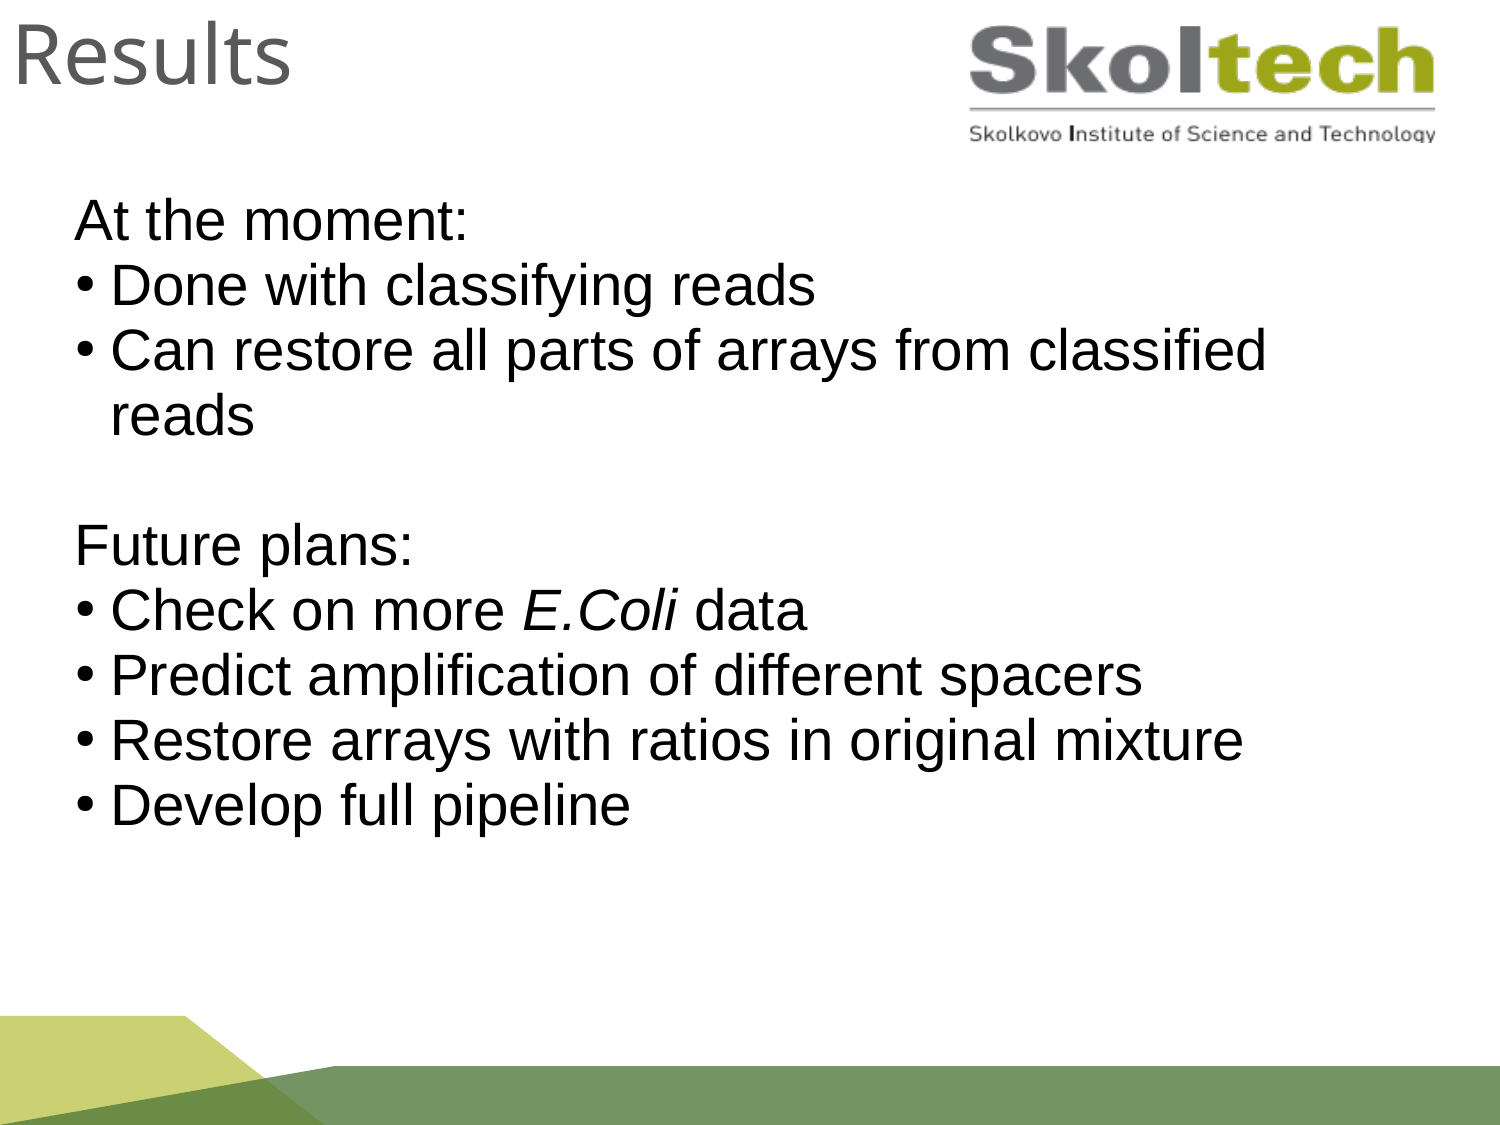

Results
At the moment:
Done with classifying reads
Can restore all parts of arrays from classified reads
Future plans:
Check on more E.Coli data
Predict amplification of different spacers
Restore arrays with ratios in original mixture
Develop full pipeline